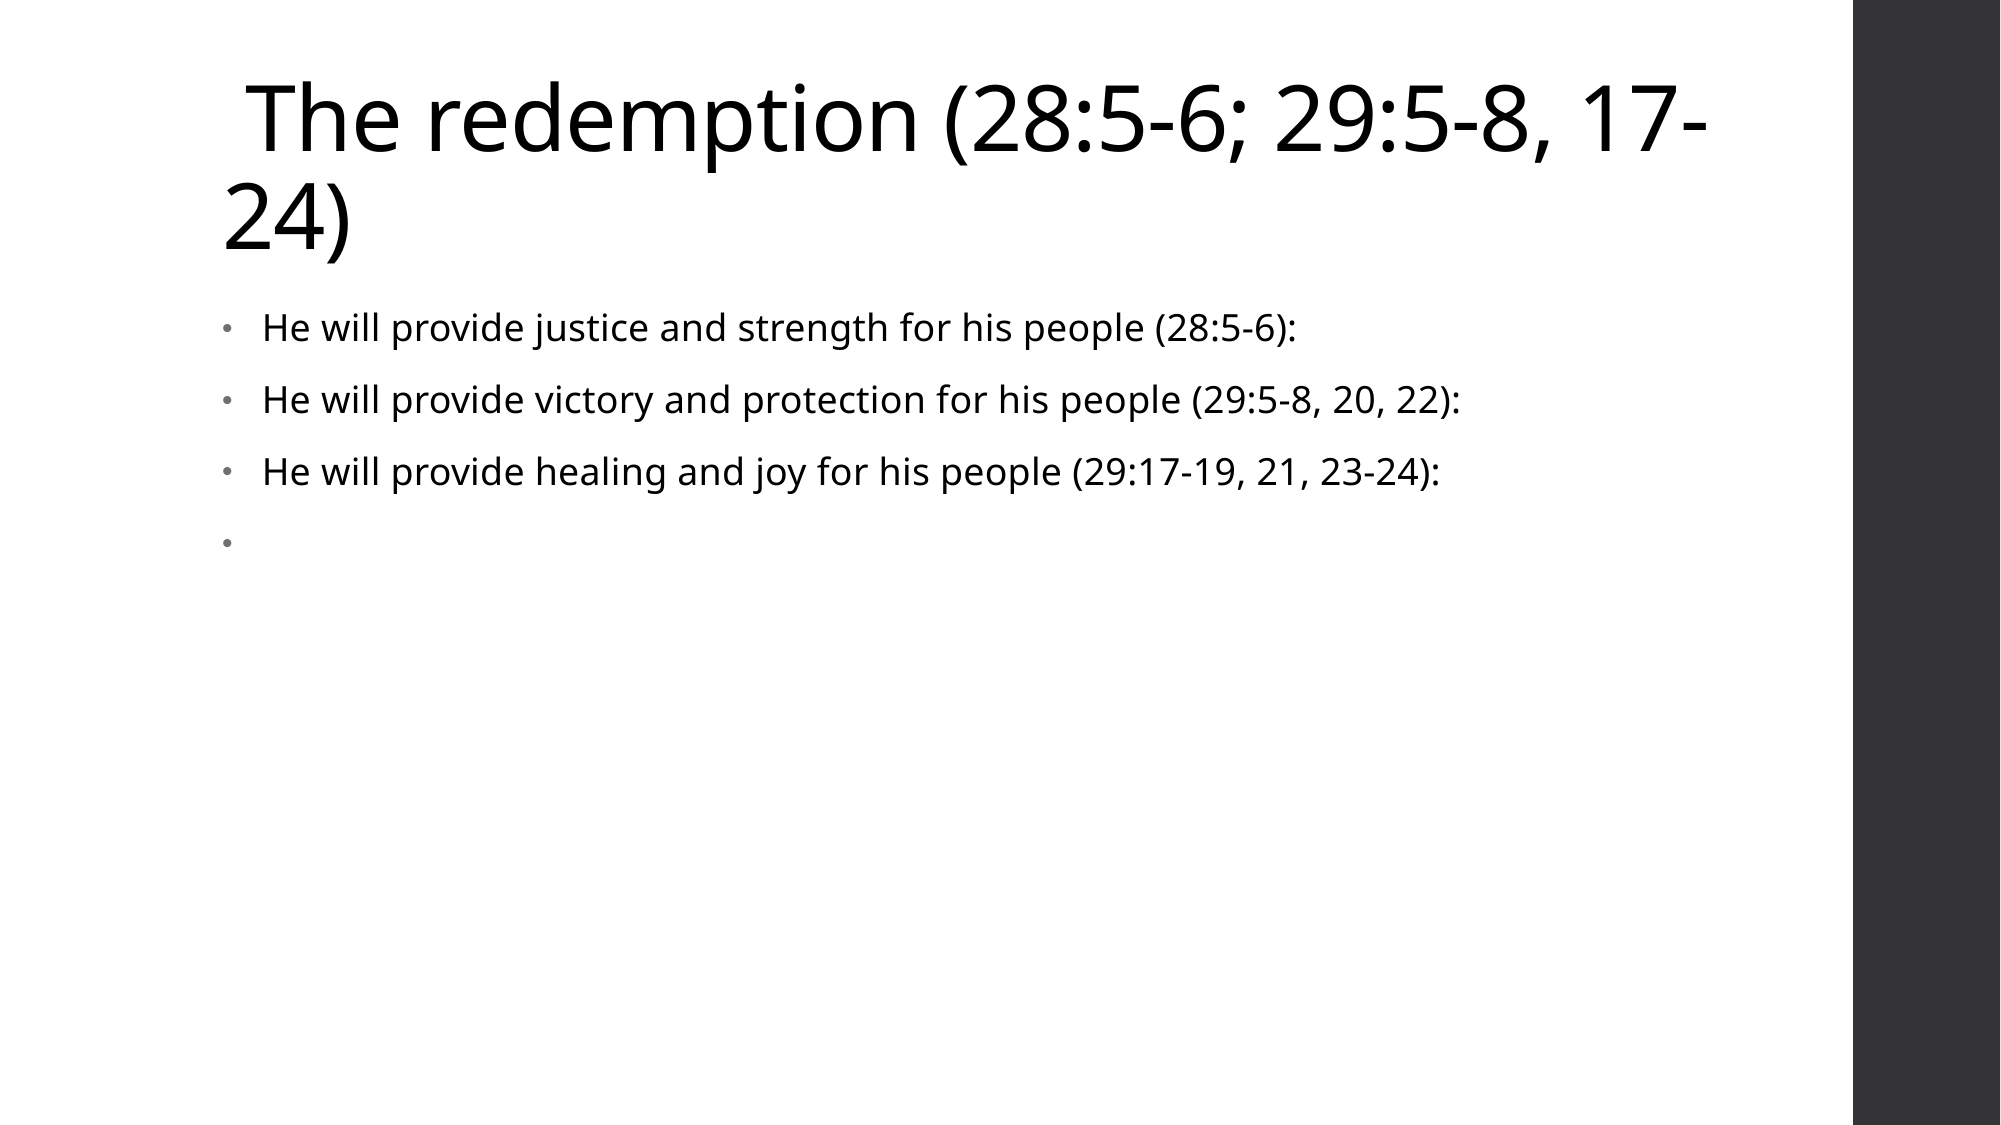

# The redemption (28:5-6; 29:5-8, 17-24)
 He will provide justice and strength for his people (28:5-6):
 He will provide victory and protection for his people (29:5-8, 20, 22):
 He will provide healing and joy for his people (29:17-19, 21, 23-24):